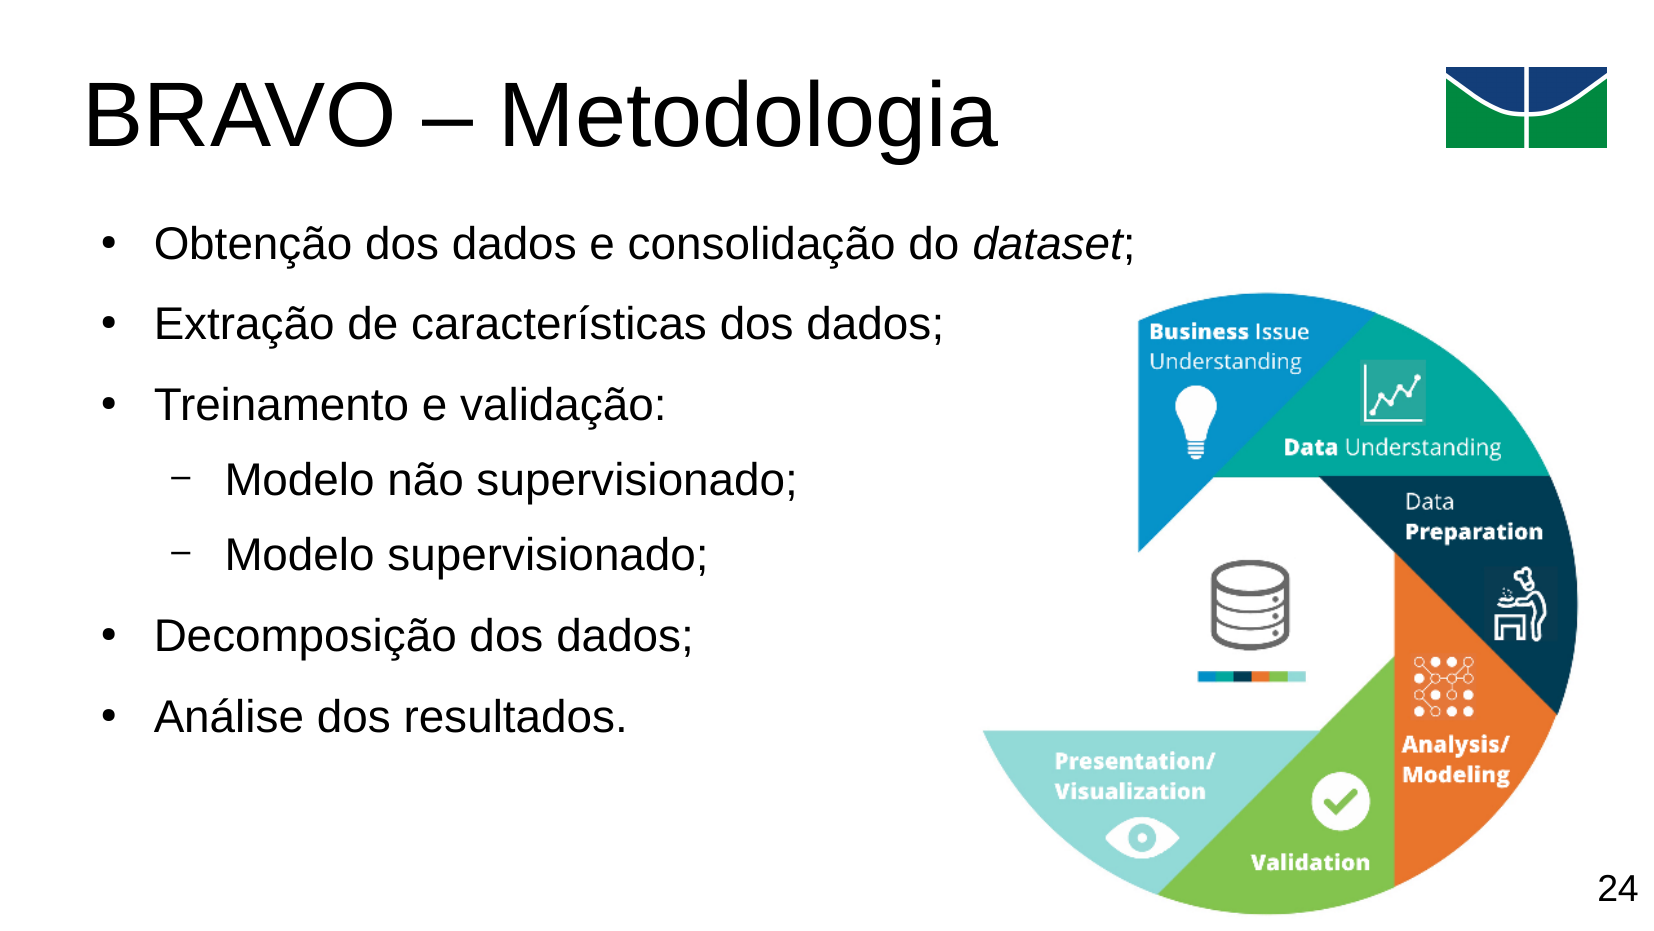

# BRAVO – Metodologia
Obtenção dos dados e consolidação do dataset;
Extração de características dos dados;
Treinamento e validação:
Modelo não supervisionado;
Modelo supervisionado;
Decomposição dos dados;
Análise dos resultados.